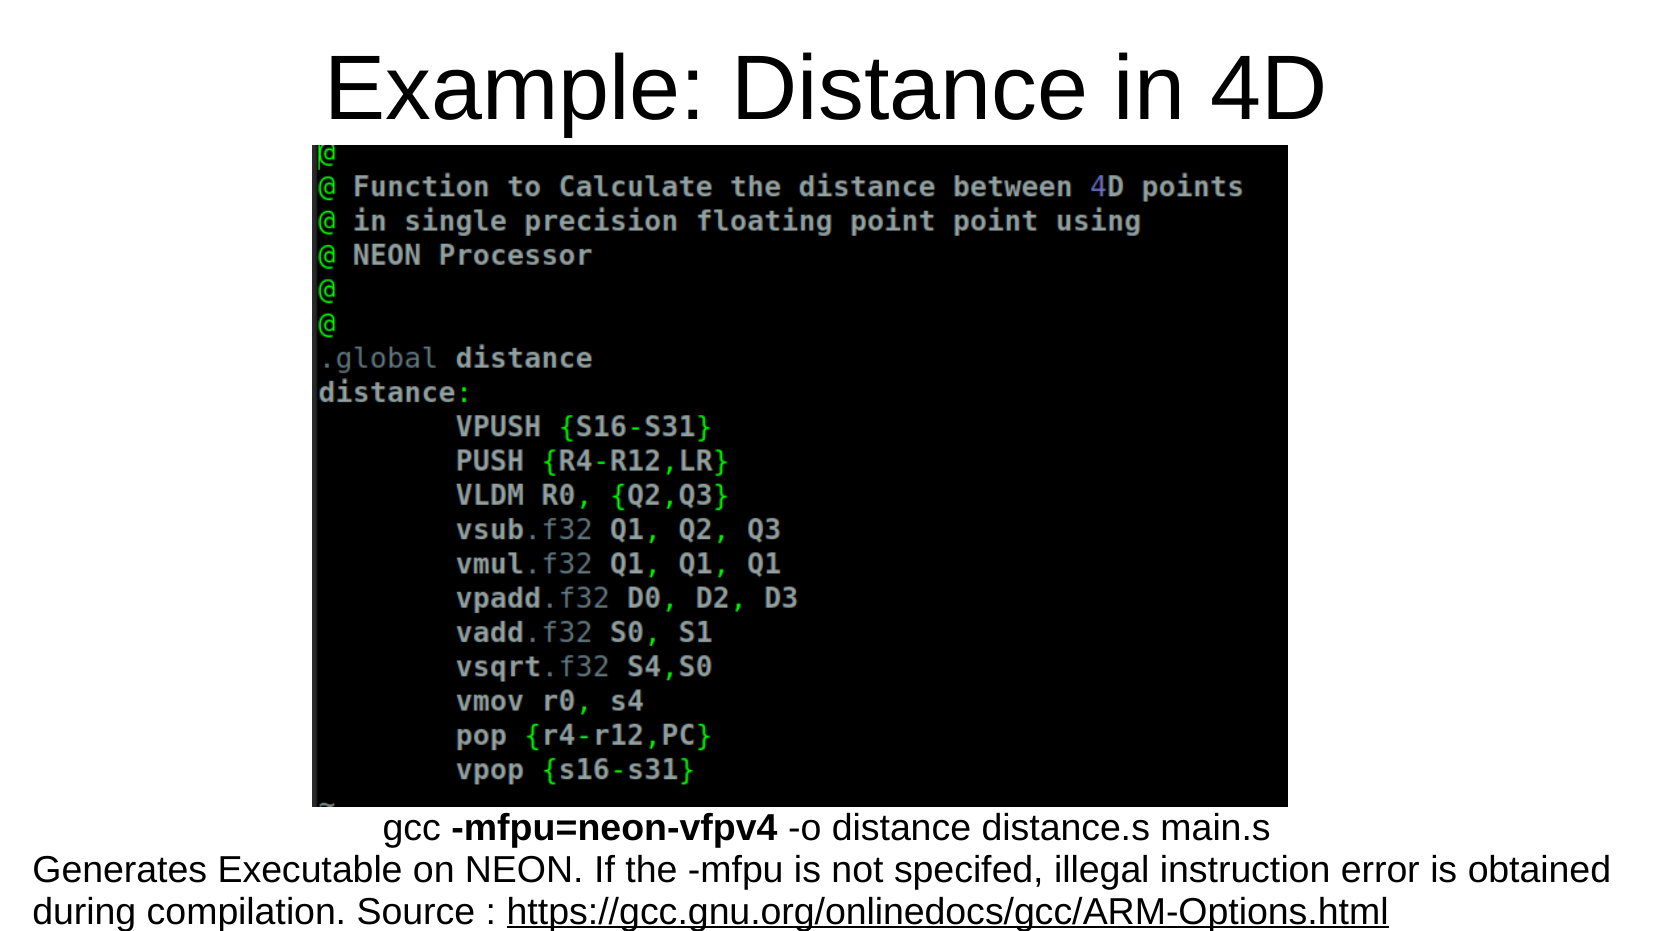

# Example: Distance in 4D
gcc -mfpu=neon-vfpv4 -o distance distance.s main.s
Generates Executable on NEON. If the -mfpu is not specifed, illegal instruction error is obtained during compilation. Source : https://gcc.gnu.org/onlinedocs/gcc/ARM-Options.html